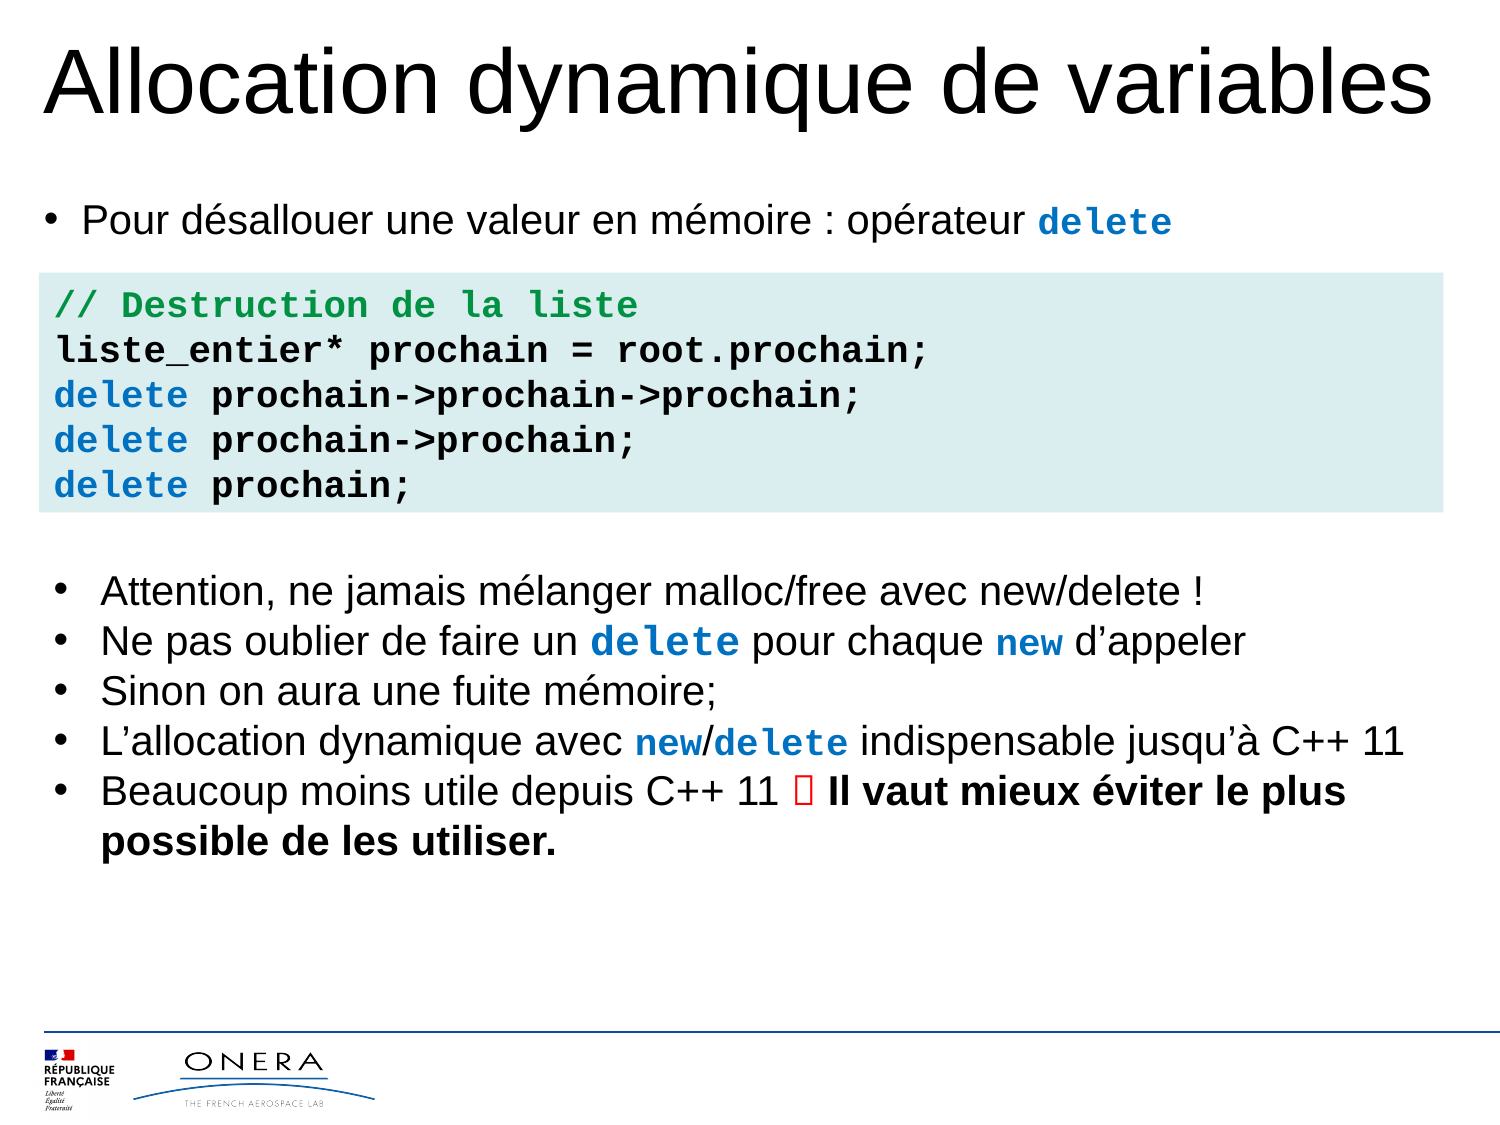

Allocation dynamique de variables
Pour désallouer une valeur en mémoire : opérateur delete
// Destruction de la liste
liste_entier* prochain = root.prochain;
delete prochain->prochain->prochain;
delete prochain->prochain;
delete prochain;
Attention, ne jamais mélanger malloc/free avec new/delete !
Ne pas oublier de faire un delete pour chaque new d’appeler
Sinon on aura une fuite mémoire;
L’allocation dynamique avec new/delete indispensable jusqu’à C++ 11
Beaucoup moins utile depuis C++ 11  Il vaut mieux éviter le plus possible de les utiliser.